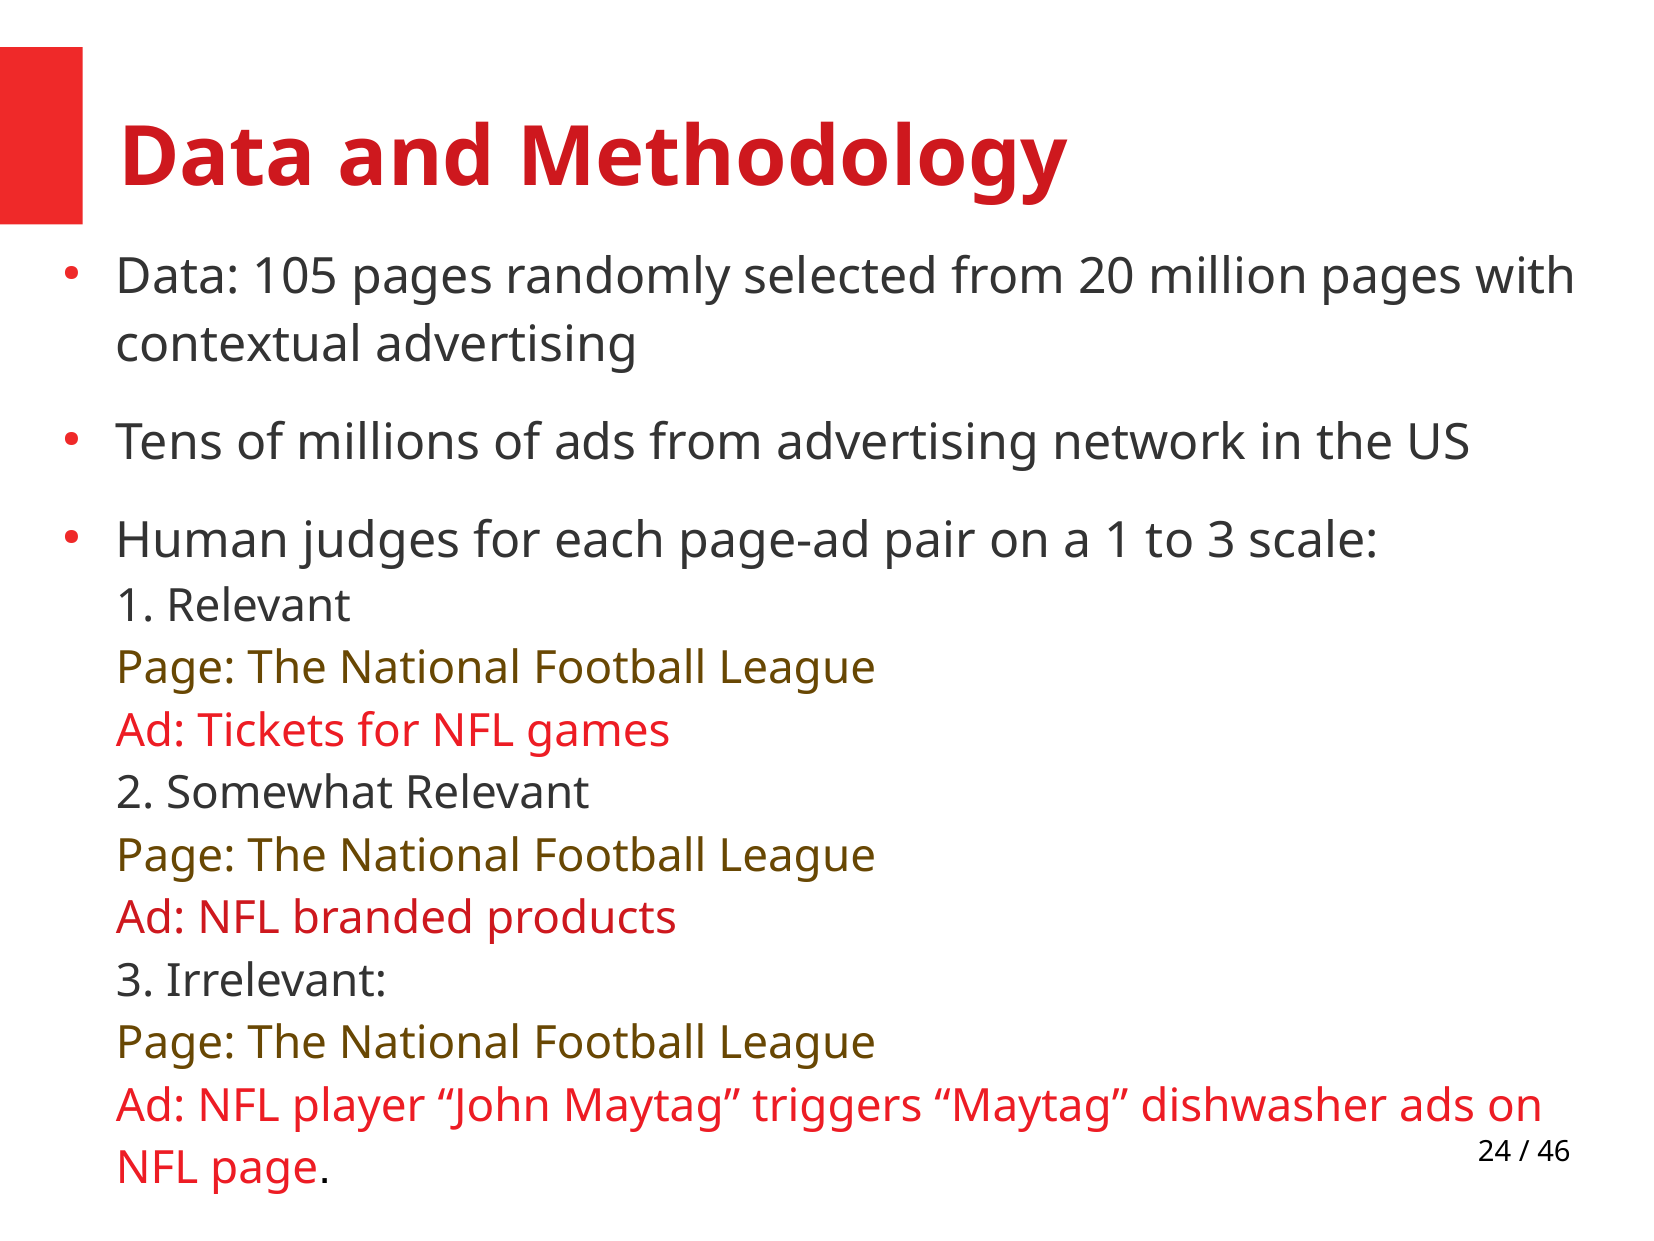

# Data and Methodology
Data: 105 pages randomly selected from 20 million pages with contextual advertising
Tens of millions of ads from advertising network in the US
Human judges for each page-ad pair on a 1 to 3 scale:
1. Relevant
Page: The National Football League
Ad: Tickets for NFL games
2. Somewhat Relevant
Page: The National Football League
Ad: NFL branded products
3. Irrelevant:
Page: The National Football League
Ad: NFL player “John Maytag” triggers “Maytag” dishwasher ads on NFL page.
24